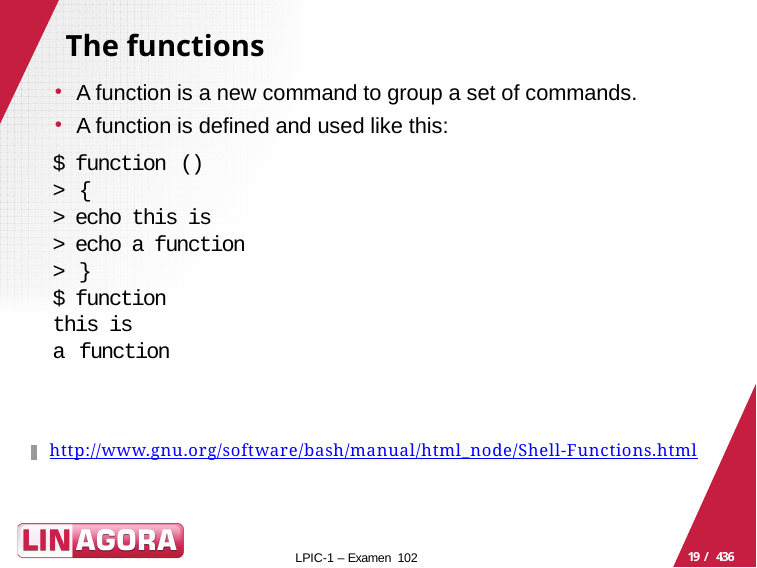

# The functions
A function is a new command to group a set of commands.
A function is defined and used like this:
$ function ()
> {
> echo this is
> echo a function
> }
$ function
this is
a function
http://www.gnu.org/software/bash/manual/html_node/Shell-Functions.html
LPIC-1 – Examen 102